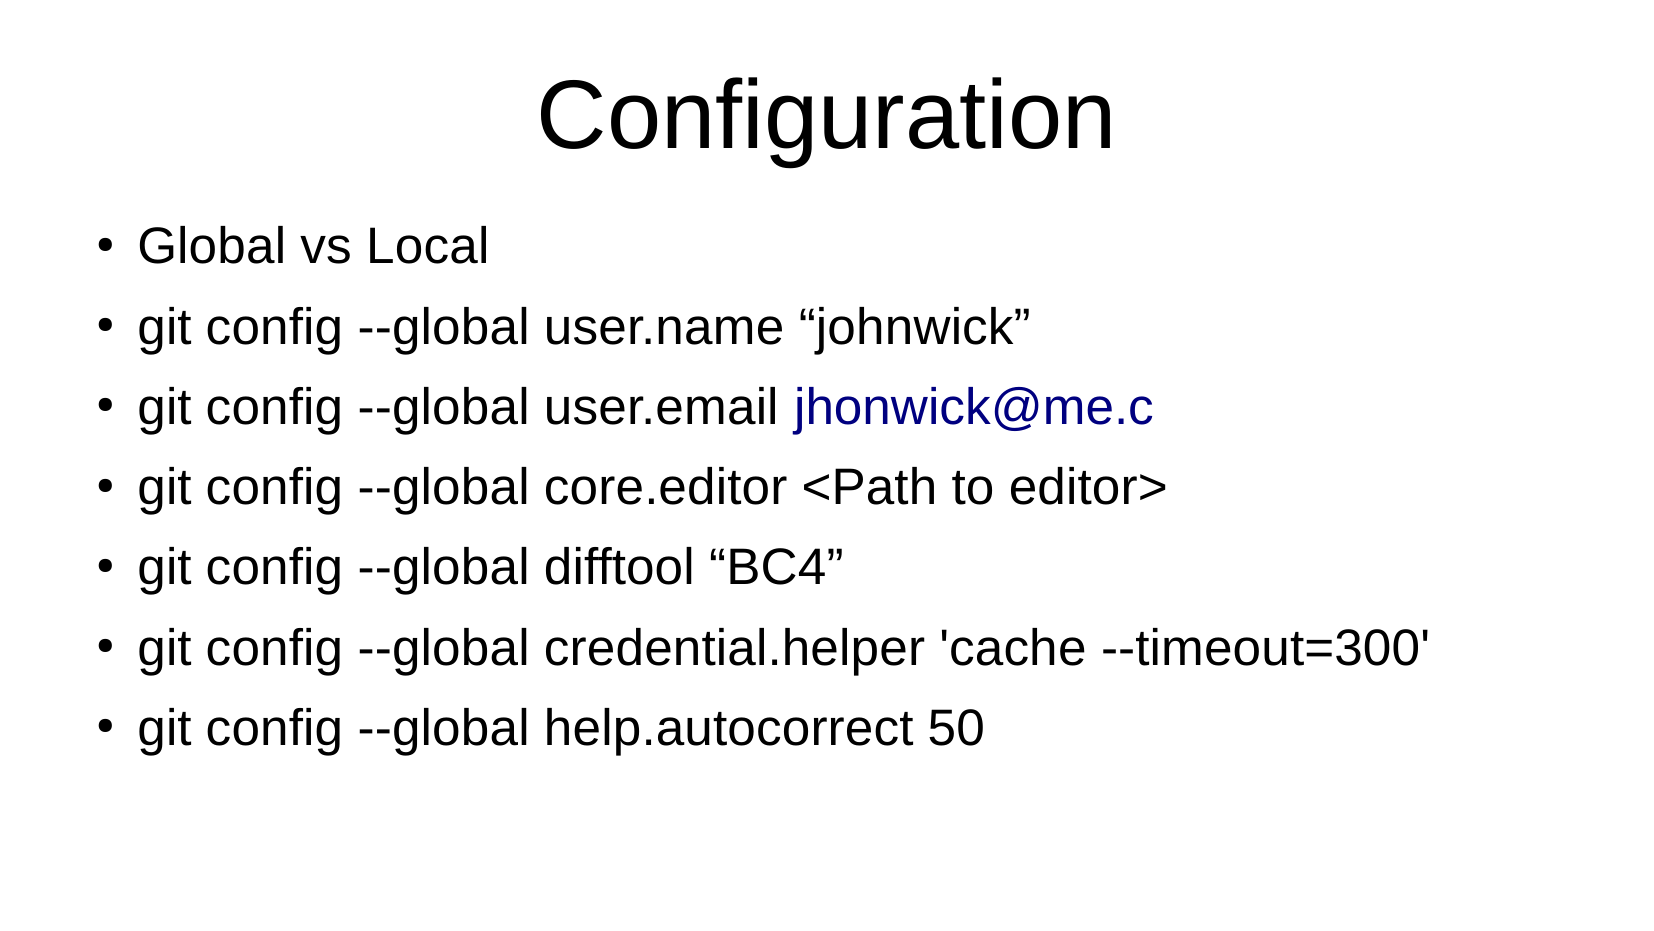

# Configuration
Global vs Local
git config --global user.name “johnwick”
git config --global user.email jhonwick@me.c
git config --global core.editor <Path to editor>
git config --global difftool “BC4”
git config --global credential.helper 'cache --timeout=300'
git config --global help.autocorrect 50